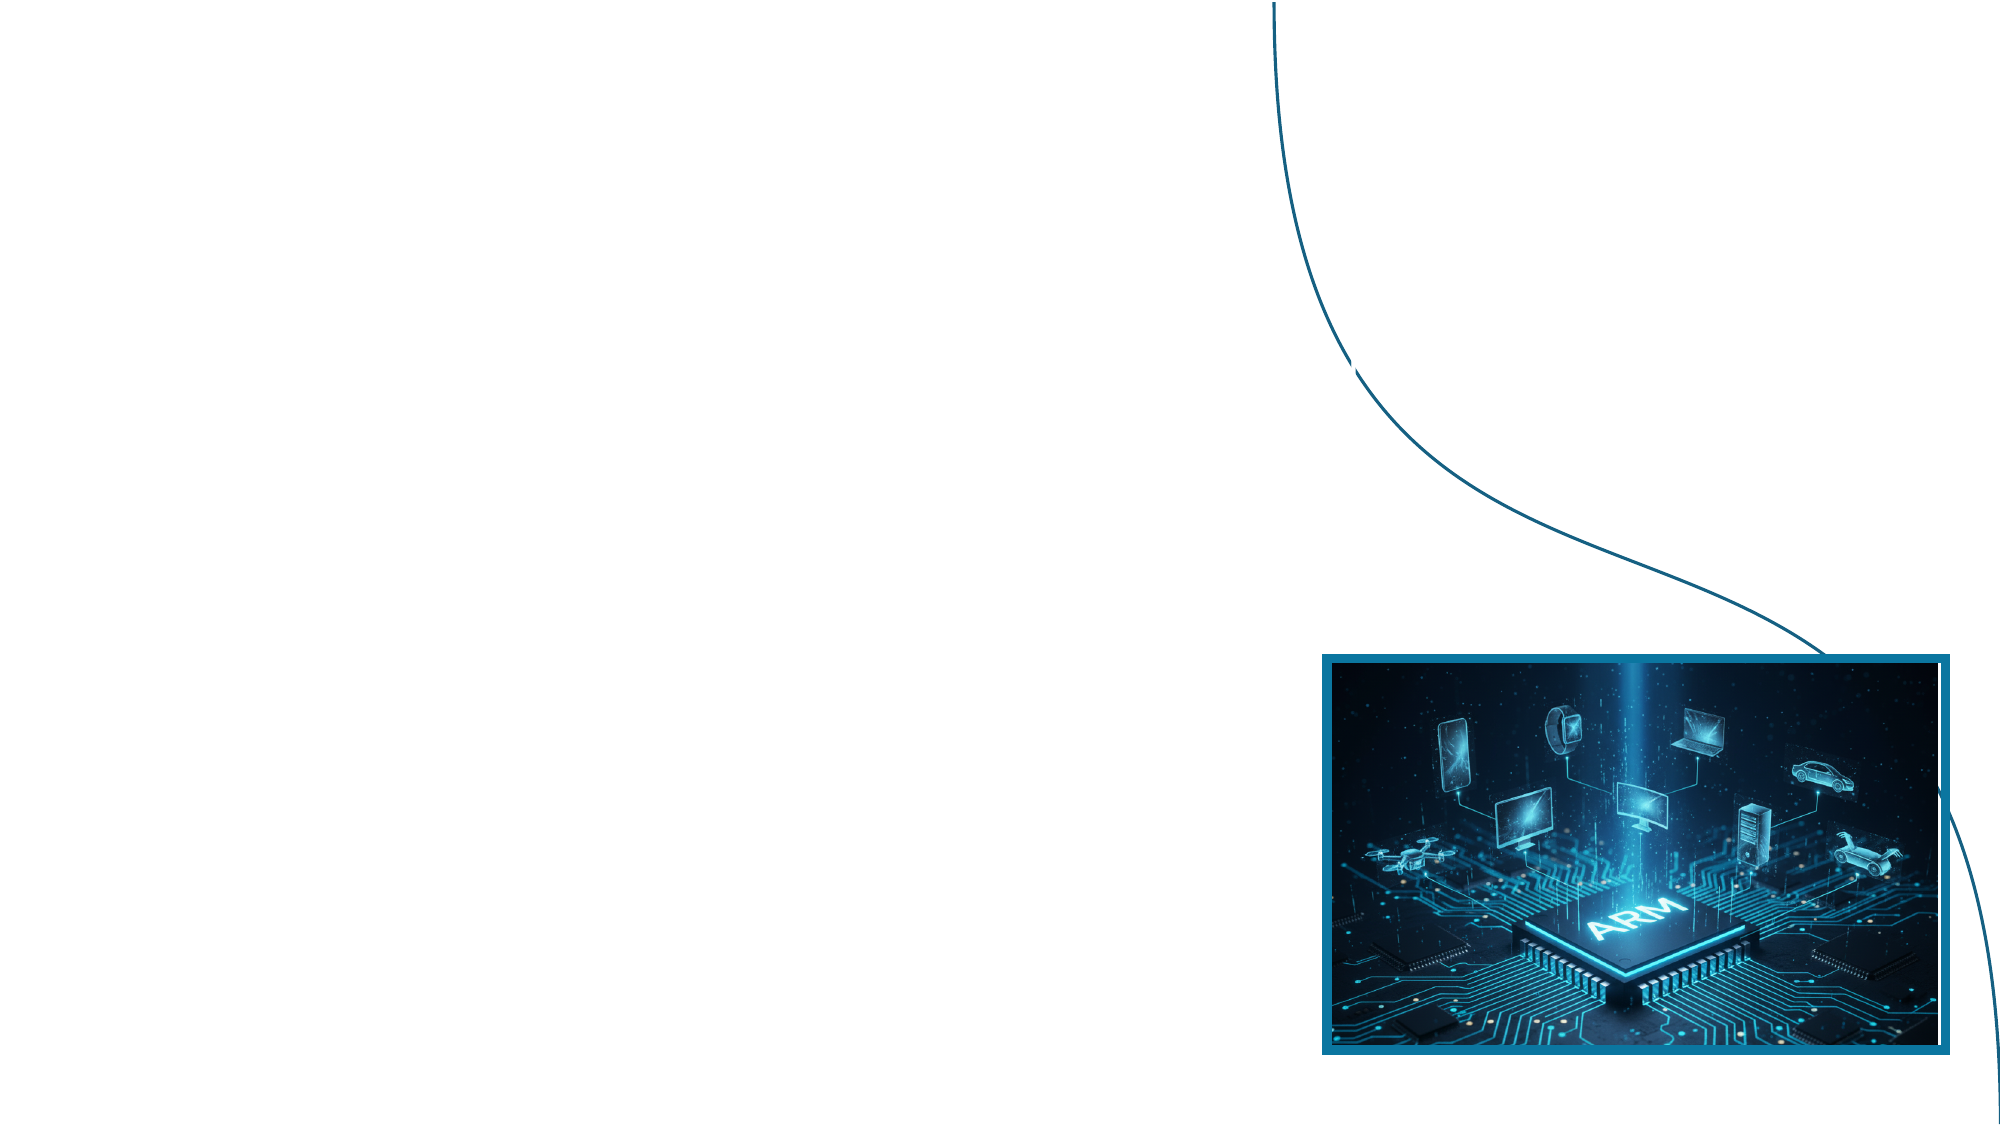

# Aplicações
Smartphones e tablets (Snapdragon, Exynos, Apple A/M)
Notebooks com chips ARM (Apple M1, M2, M3)
Dispositivos IoT e automóveis
Servidores ARM (Amazon Graviton)
Equipamentos embarcados e inteligentes